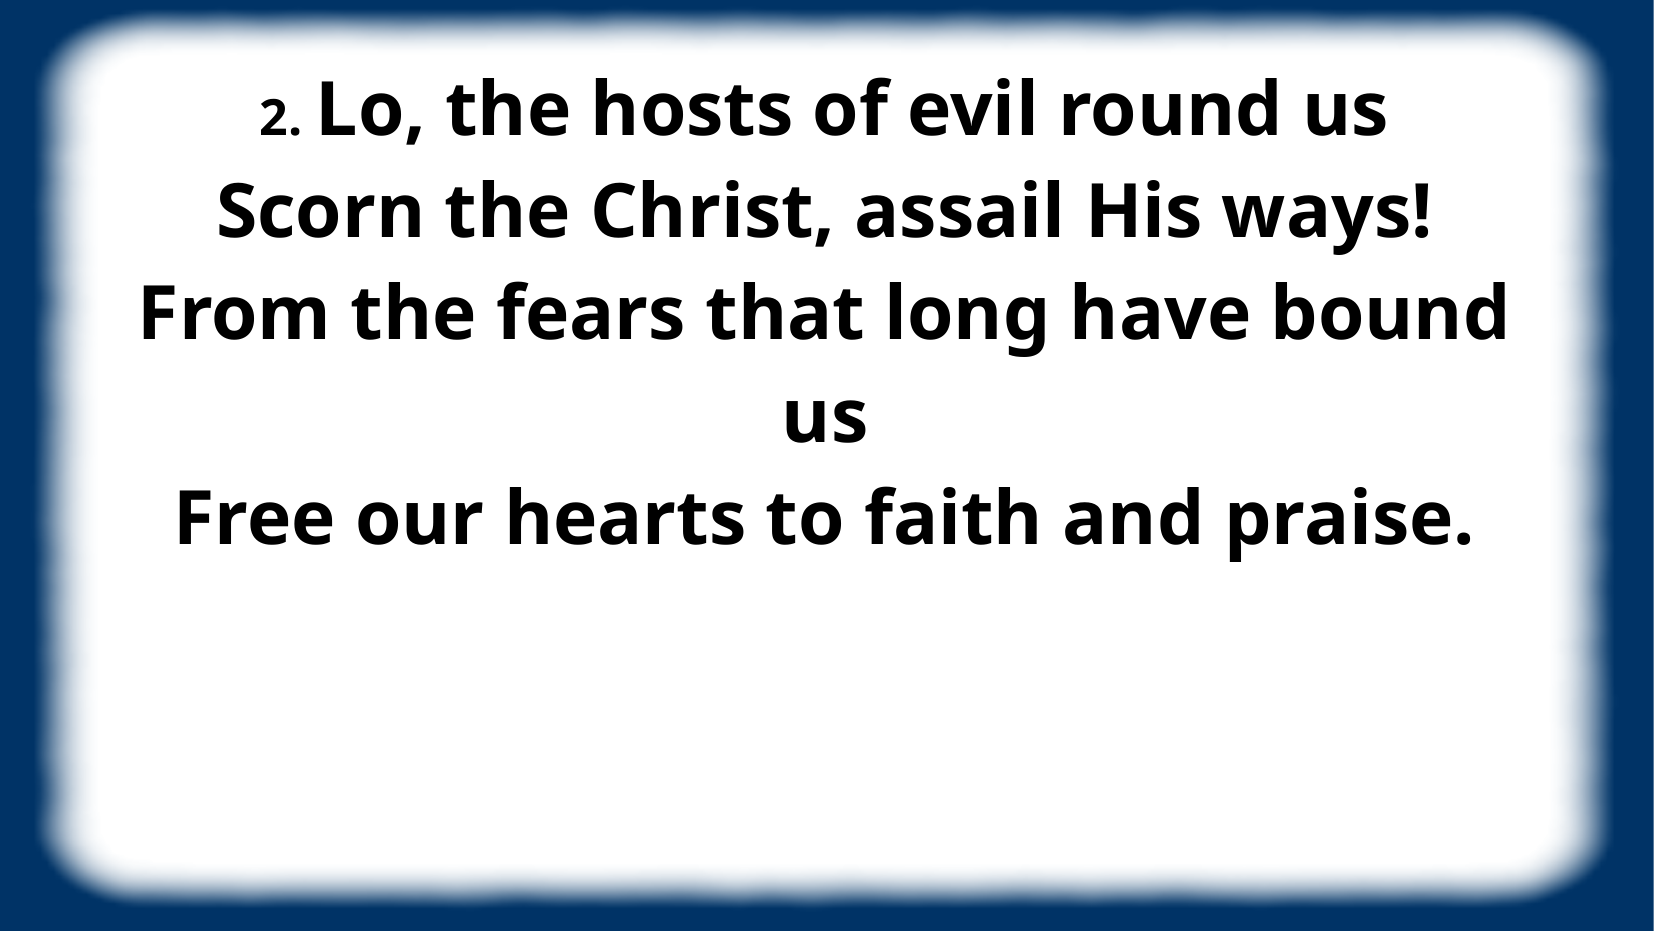

2. Lo, the hosts of evil round us
Scorn the Christ, assail His ways!
From the fears that long have bound us
Free our hearts to faith and praise.